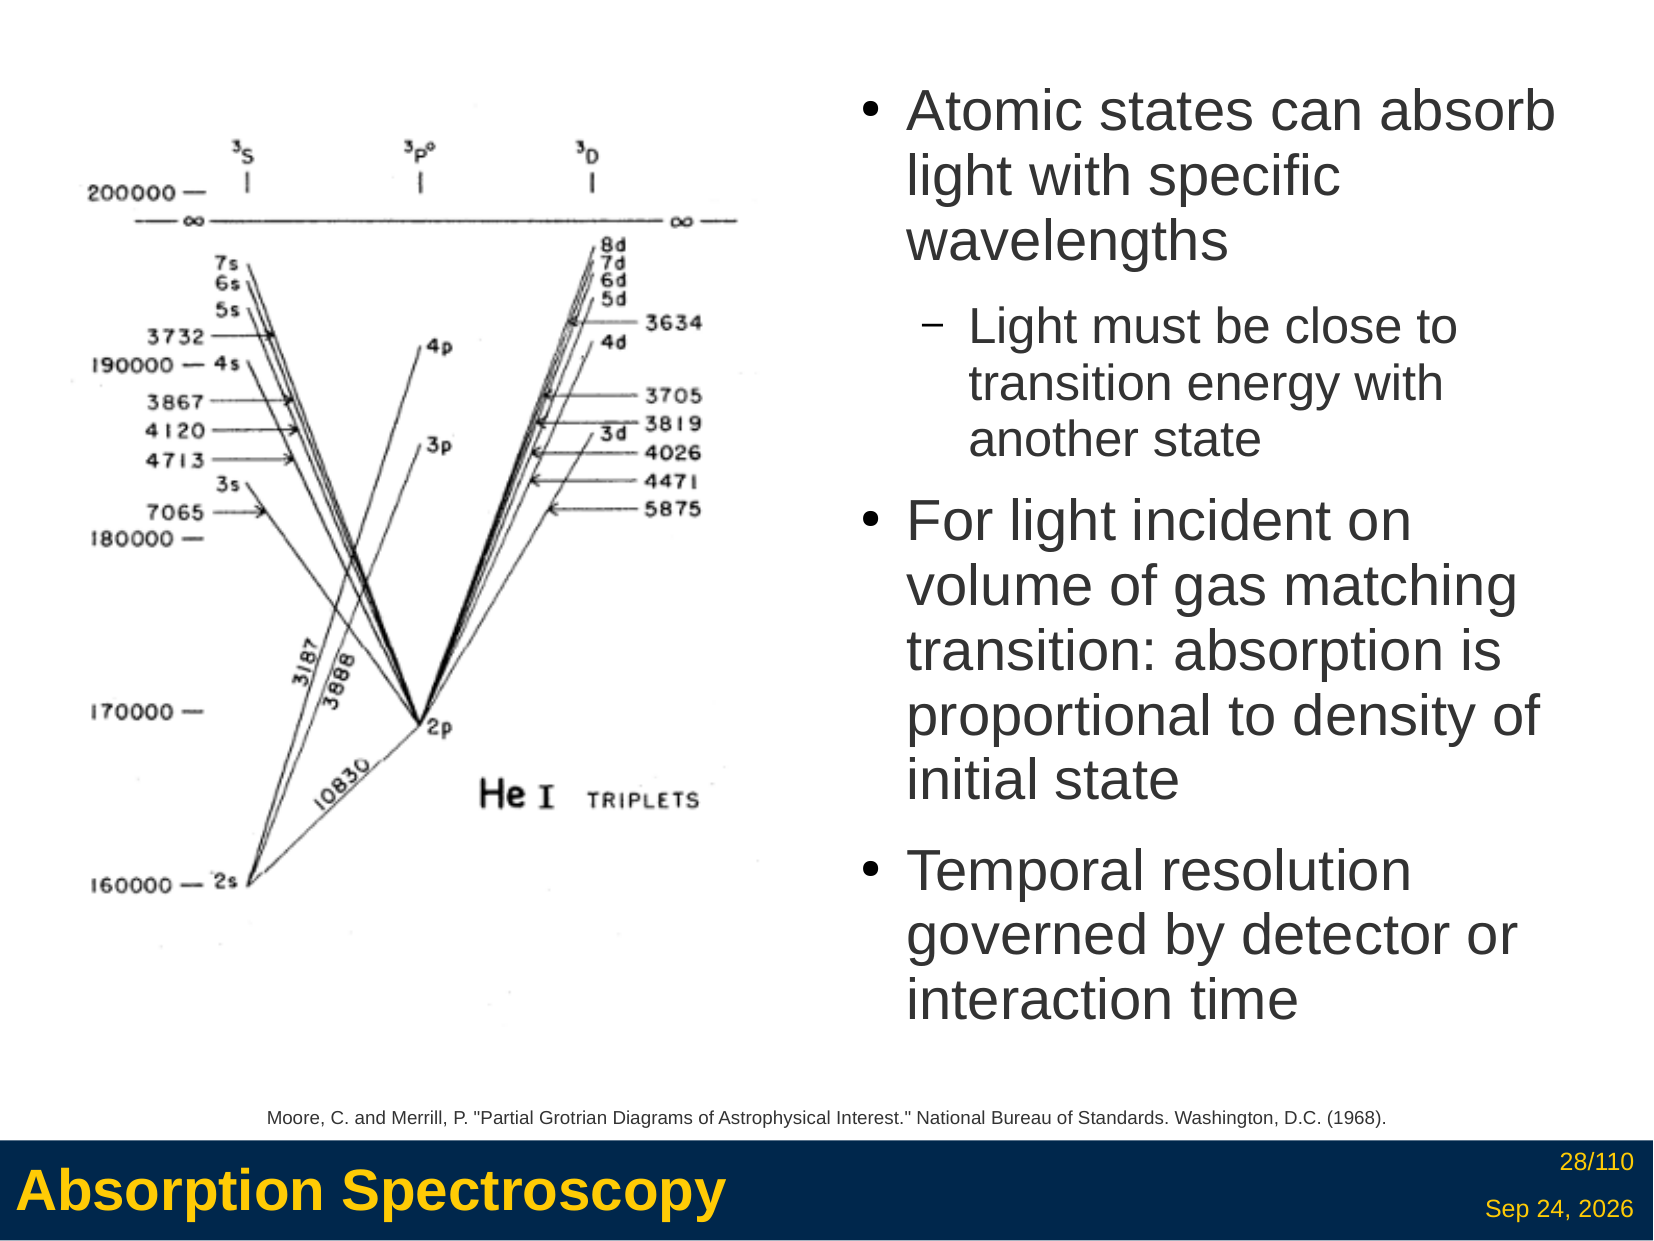

Atomic states can absorb light with specific wavelengths
Light must be close to transition energy with another state
For light incident on volume of gas matching transition: absorption is proportional to density of initial state
Temporal resolution governed by detector or interaction time
Moore, C. and Merrill, P. "Partial Grotrian Diagrams of Astrophysical Interest." National Bureau of Standards. Washington, D.C. (1968).
# Absorption Spectroscopy
28